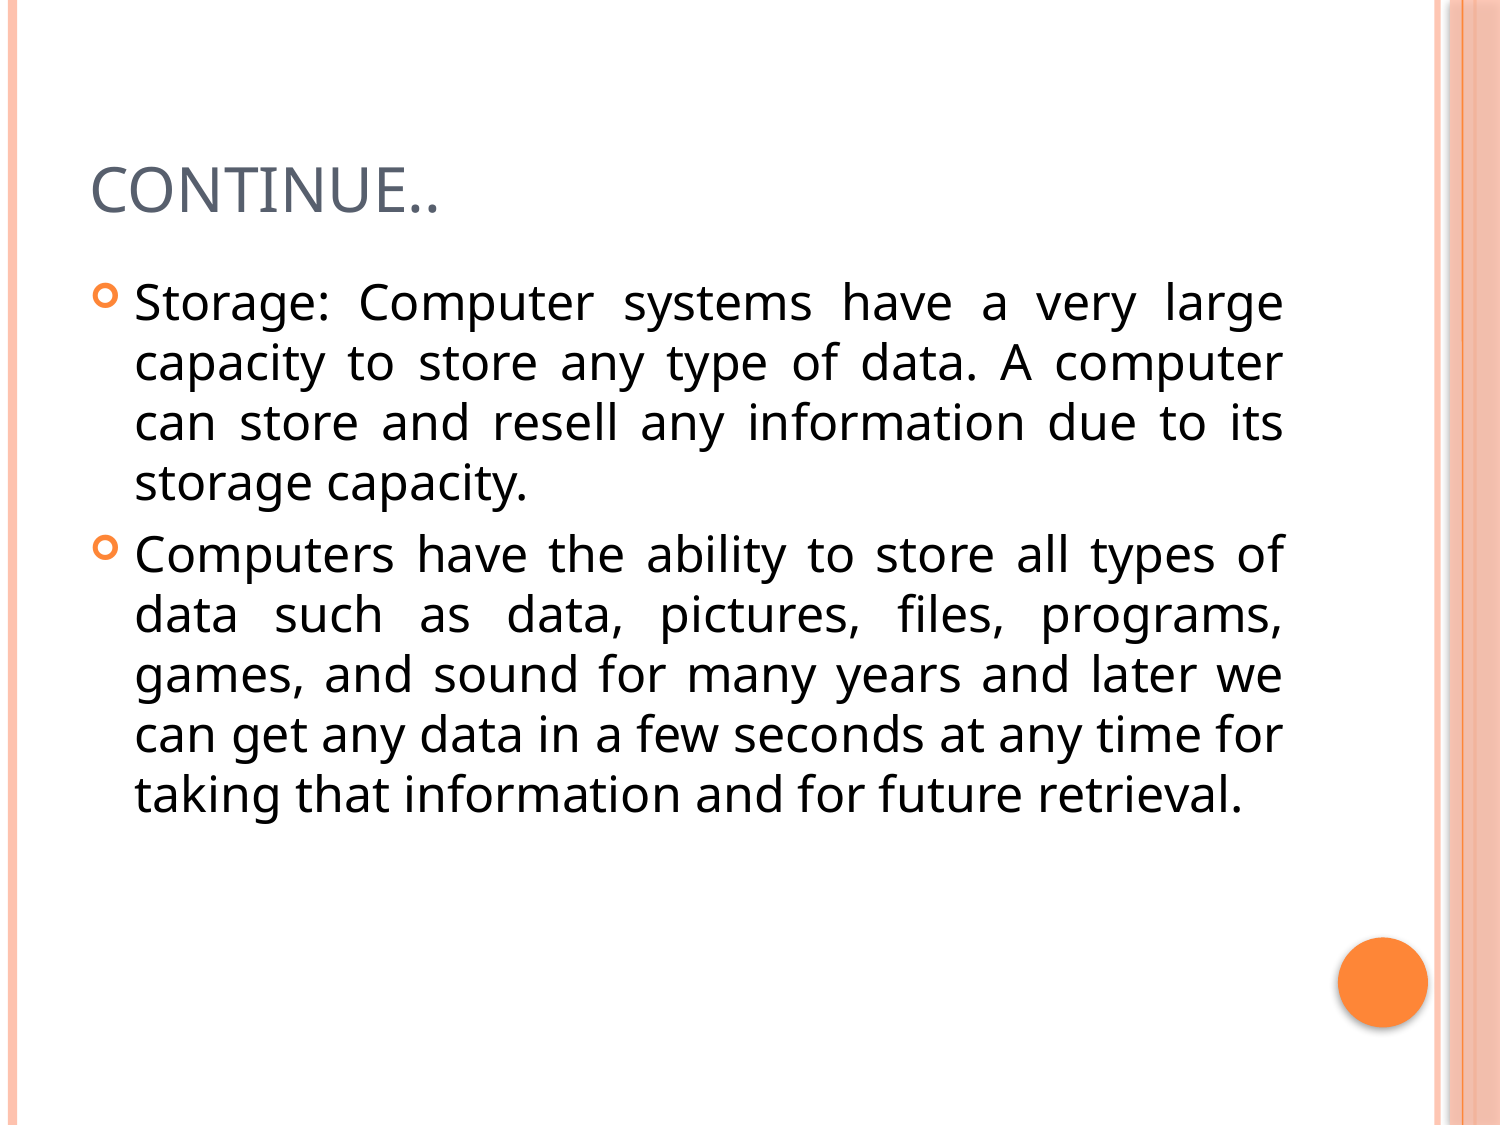

# Continue..
Storage: Computer systems have a very large capacity to store any type of data. A computer can store and resell any information due to its storage capacity.
Computers have the ability to store all types of data such as data, pictures, files, programs, games, and sound for many years and later we can get any data in a few seconds at any time for taking that information and for future retrieval.